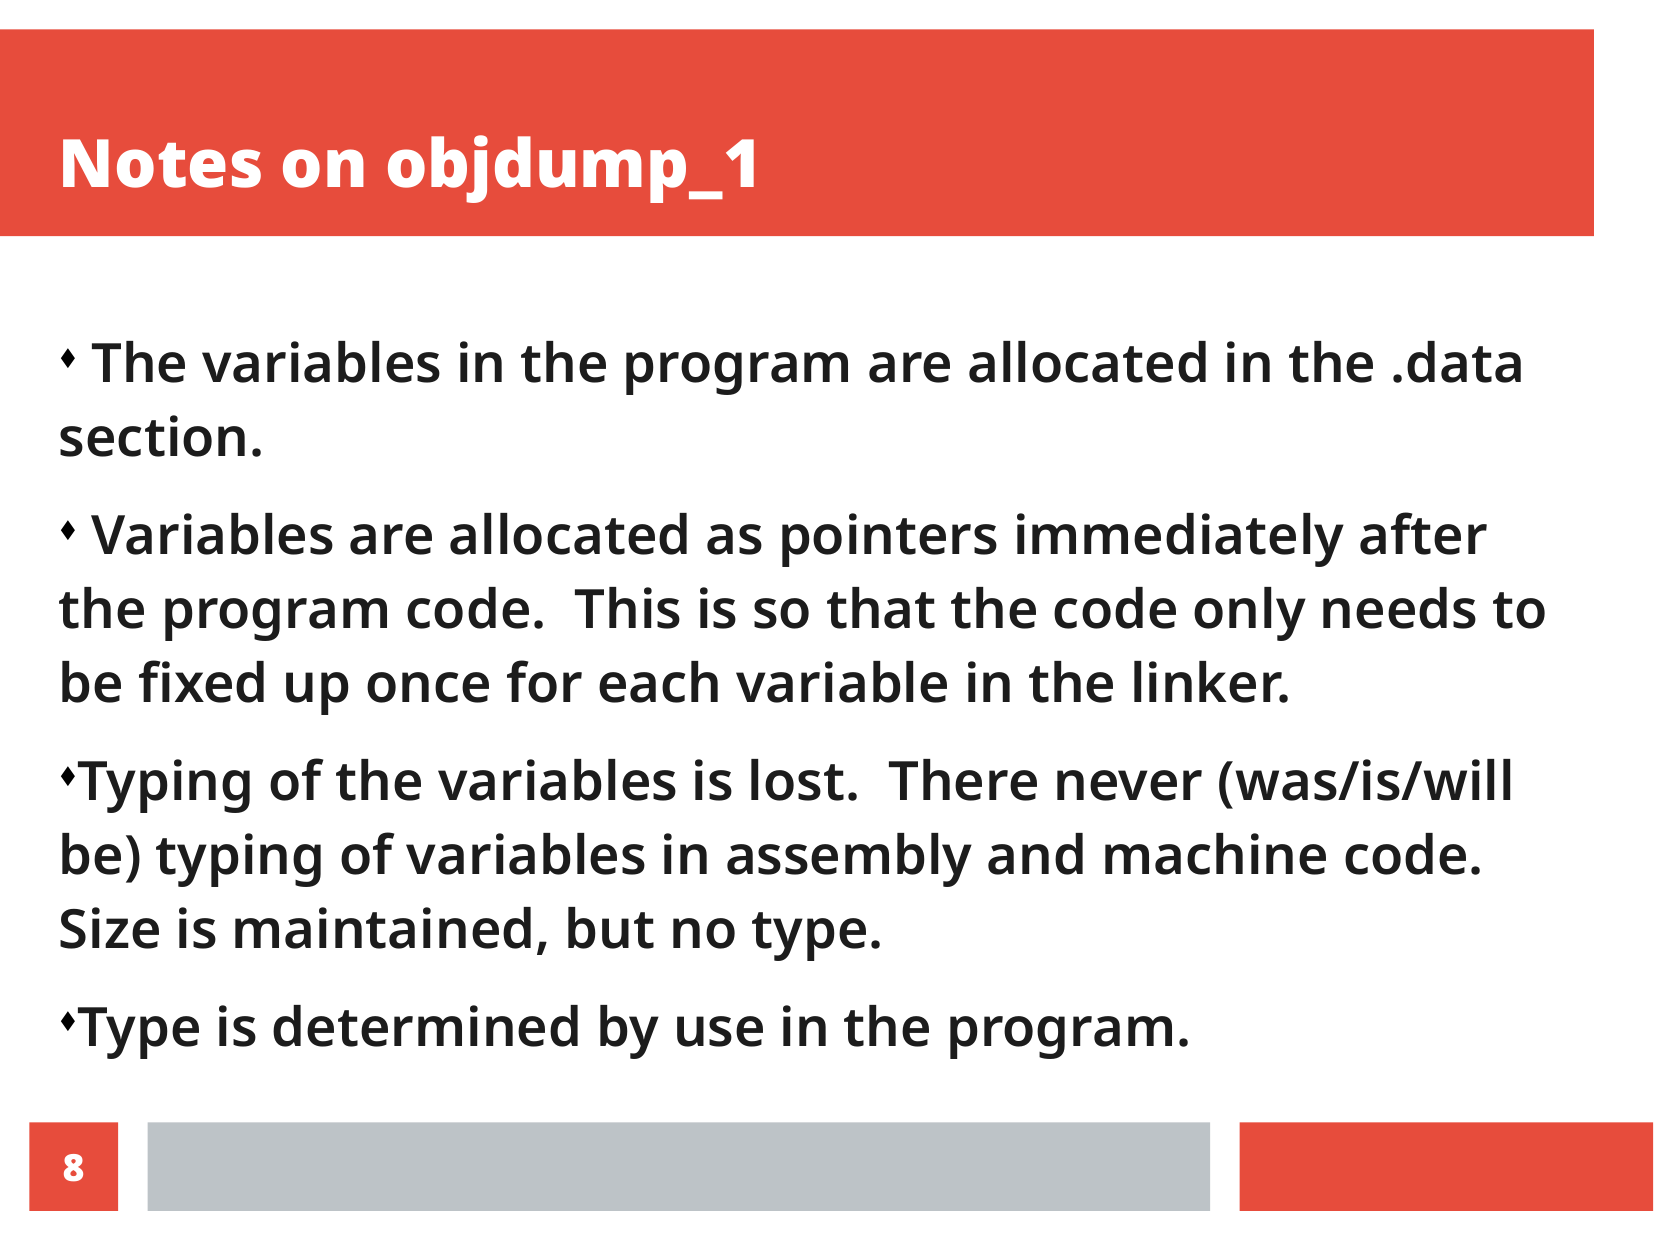

# Notes on objdump_1
 The variables in the program are allocated in the .data section.
 Variables are allocated as pointers immediately after the program code. This is so that the code only needs to be fixed up once for each variable in the linker.
Typing of the variables is lost. There never (was/is/will be) typing of variables in assembly and machine code. Size is maintained, but no type.
Type is determined by use in the program.
8